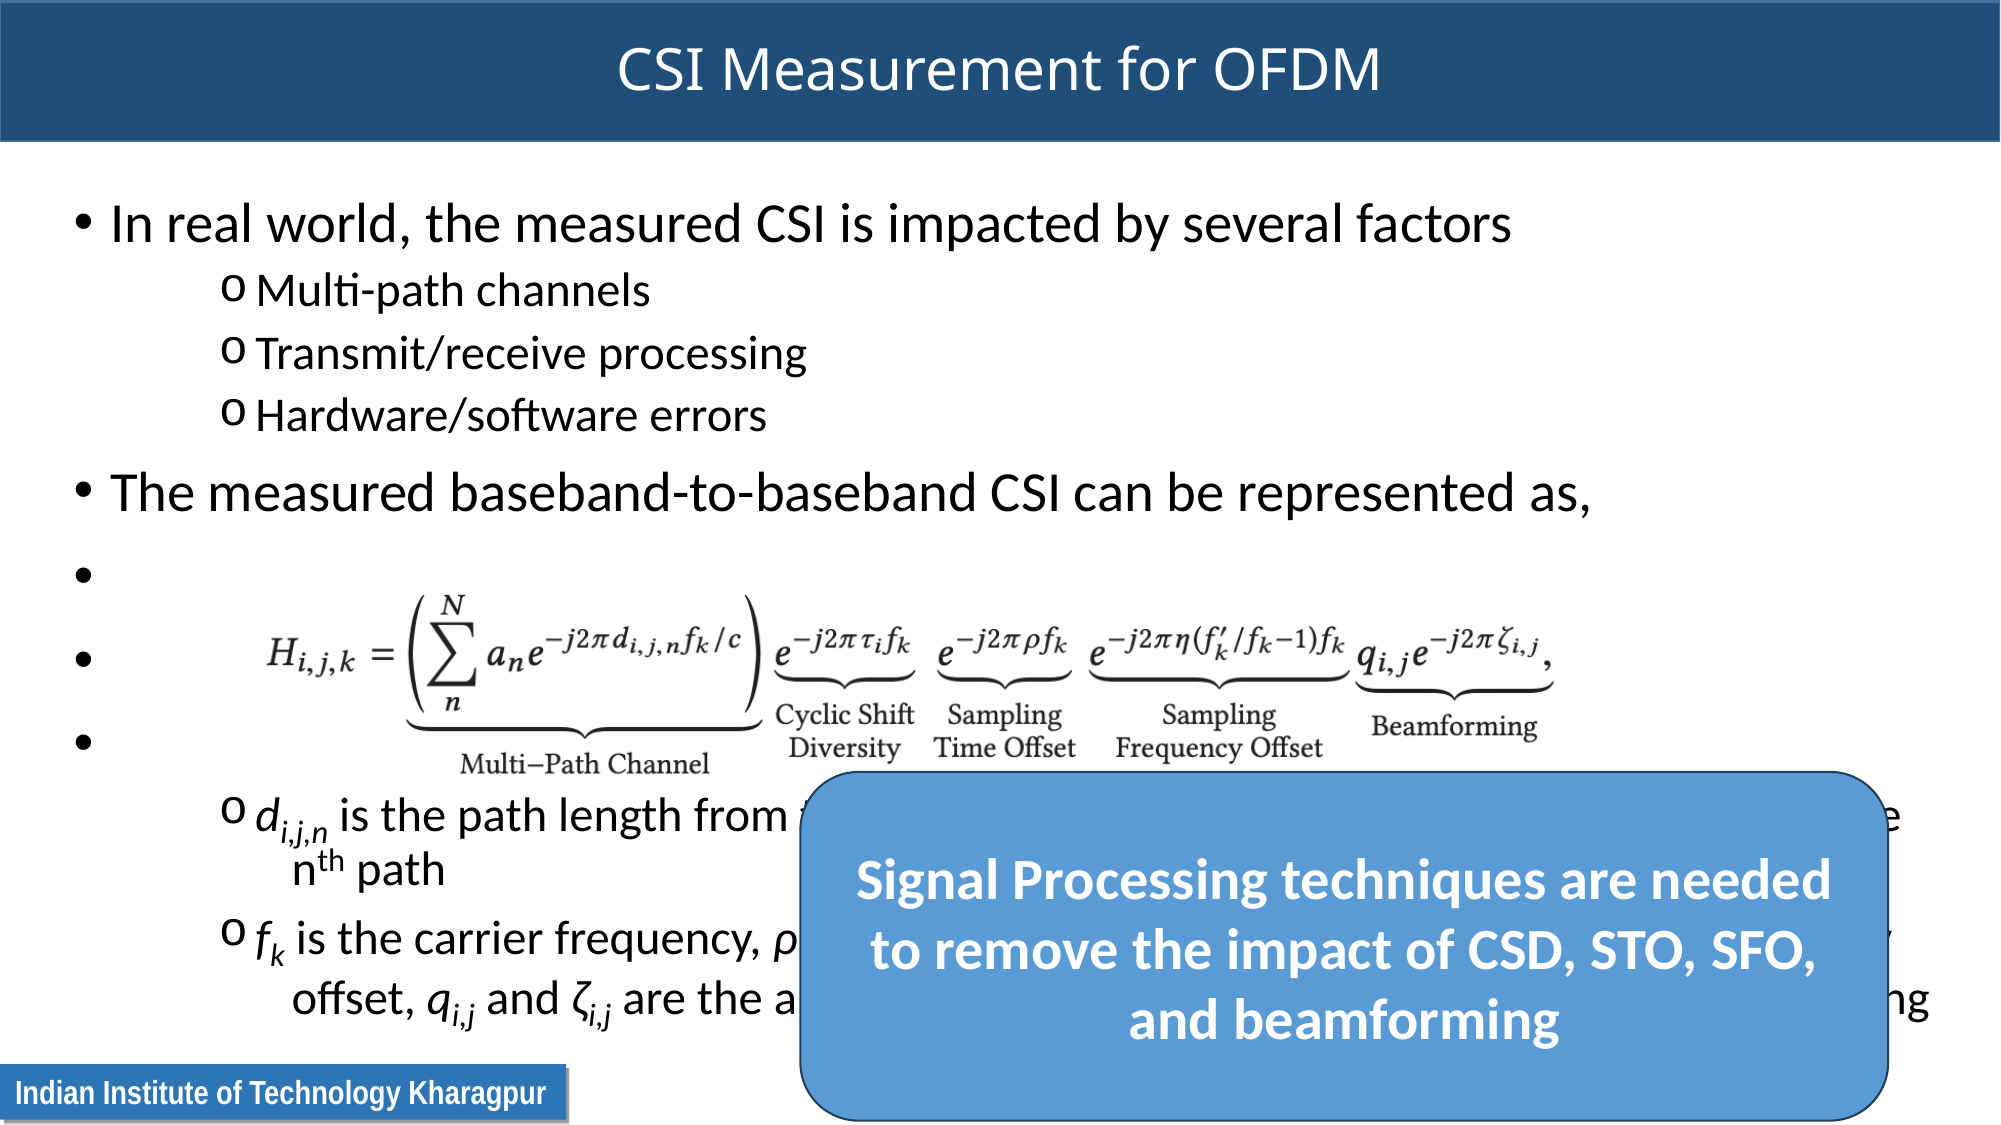

CSI Measurement for OFDM
# In real world, the measured CSI is impacted by several factors
Multi-path channels
Transmit/receive processing
Hardware/software errors
The measured baseband-to-baseband CSI can be represented as,
di,j,n is the path length from the ith transmit antenna to the jth receive antenna of the nth path
fk is the carrier frequency, ρ is the sampling time offset, η is the sampling frequency offset, qi,j and ζi,j are the amplitude attenuation and phase shift of the beamforming
Signal Processing techniques are needed to remove the impact of CSD, STO, SFO, and beamforming